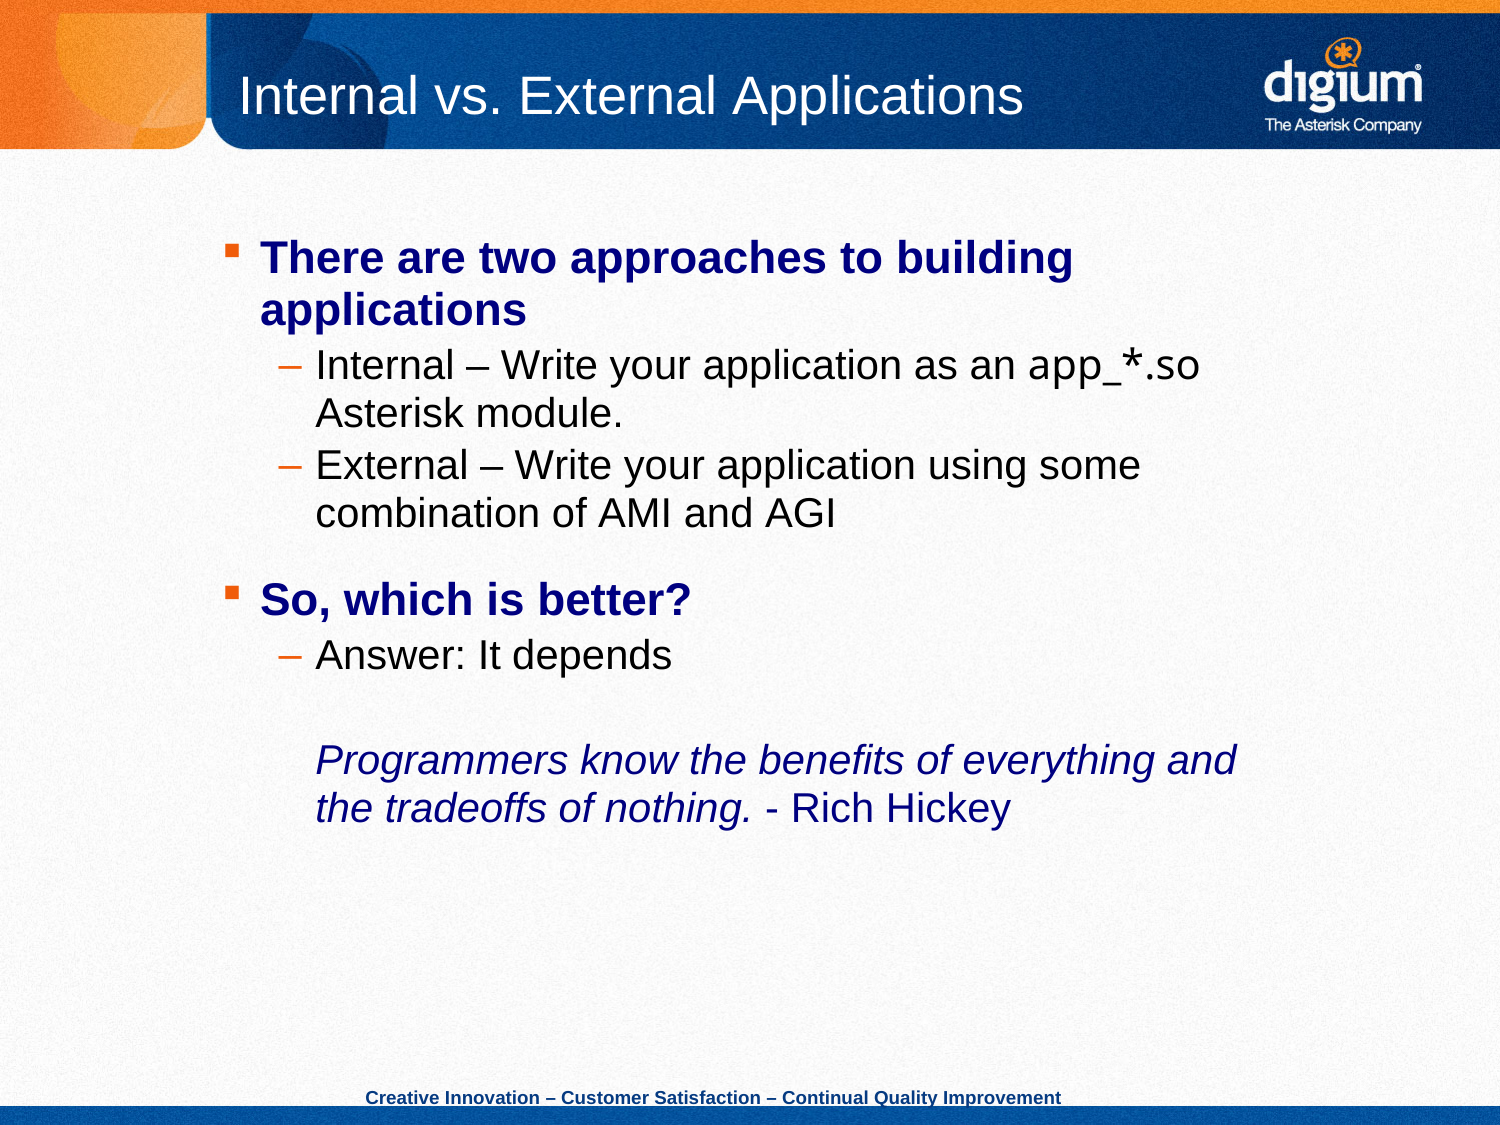

# Internal vs. External Applications
There are two approaches to building applications
Internal – Write your application as an app_*.so Asterisk module.
External – Write your application using some combination of AMI and AGI
So, which is better?
Answer: It depends
Programmers know the benefits of everything and the tradeoffs of nothing. - Rich Hickey